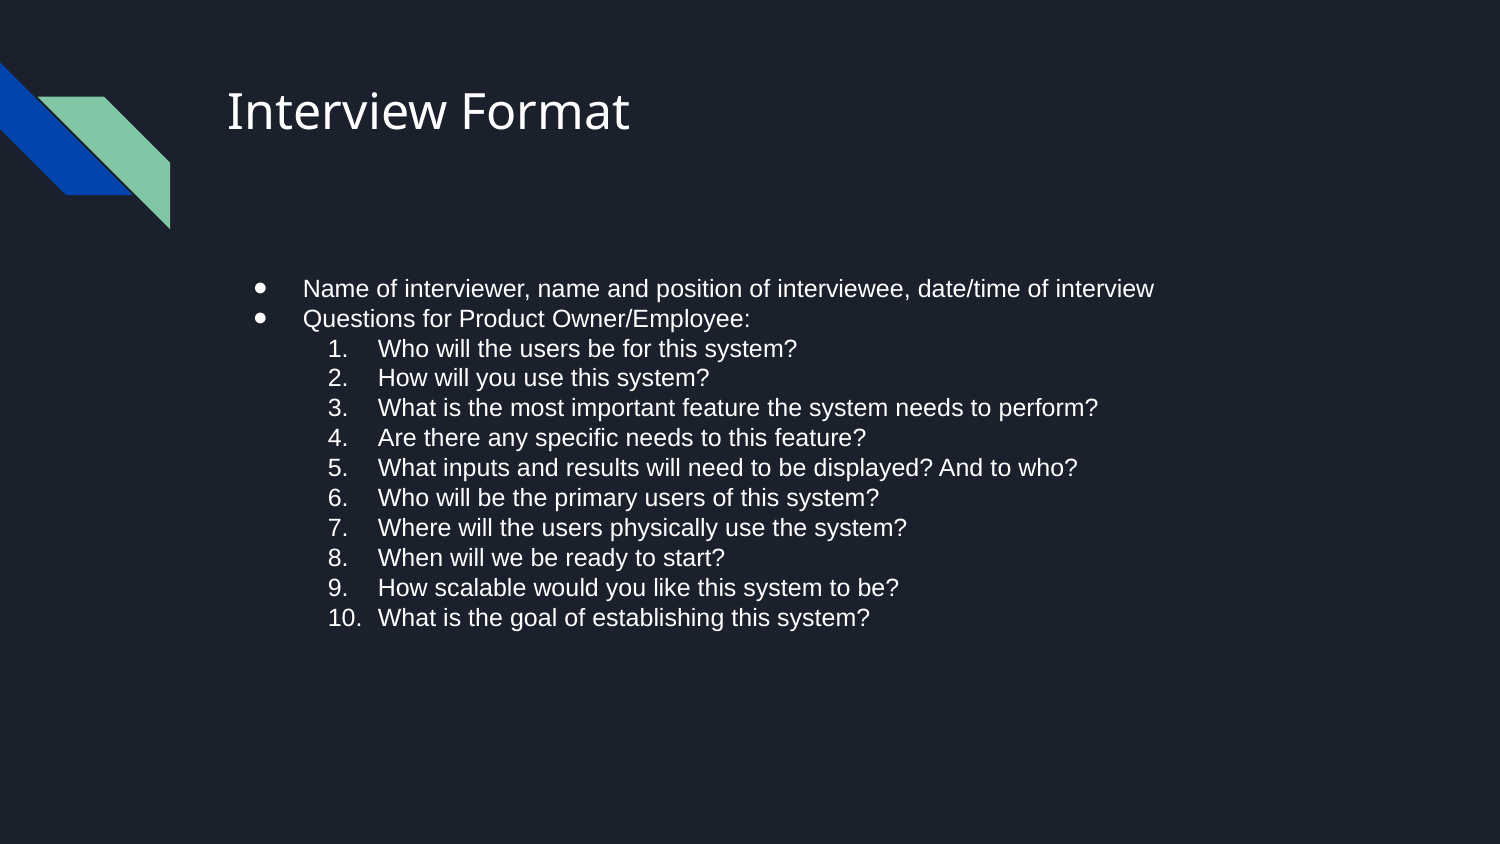

# Interview Format
Name of interviewer, name and position of interviewee, date/time of interview
Questions for Product Owner/Employee:
Who will the users be for this system?
How will you use this system?
What is the most important feature the system needs to perform?
Are there any specific needs to this feature?
What inputs and results will need to be displayed? And to who?
Who will be the primary users of this system?
Where will the users physically use the system?
When will we be ready to start?
How scalable would you like this system to be?
What is the goal of establishing this system?